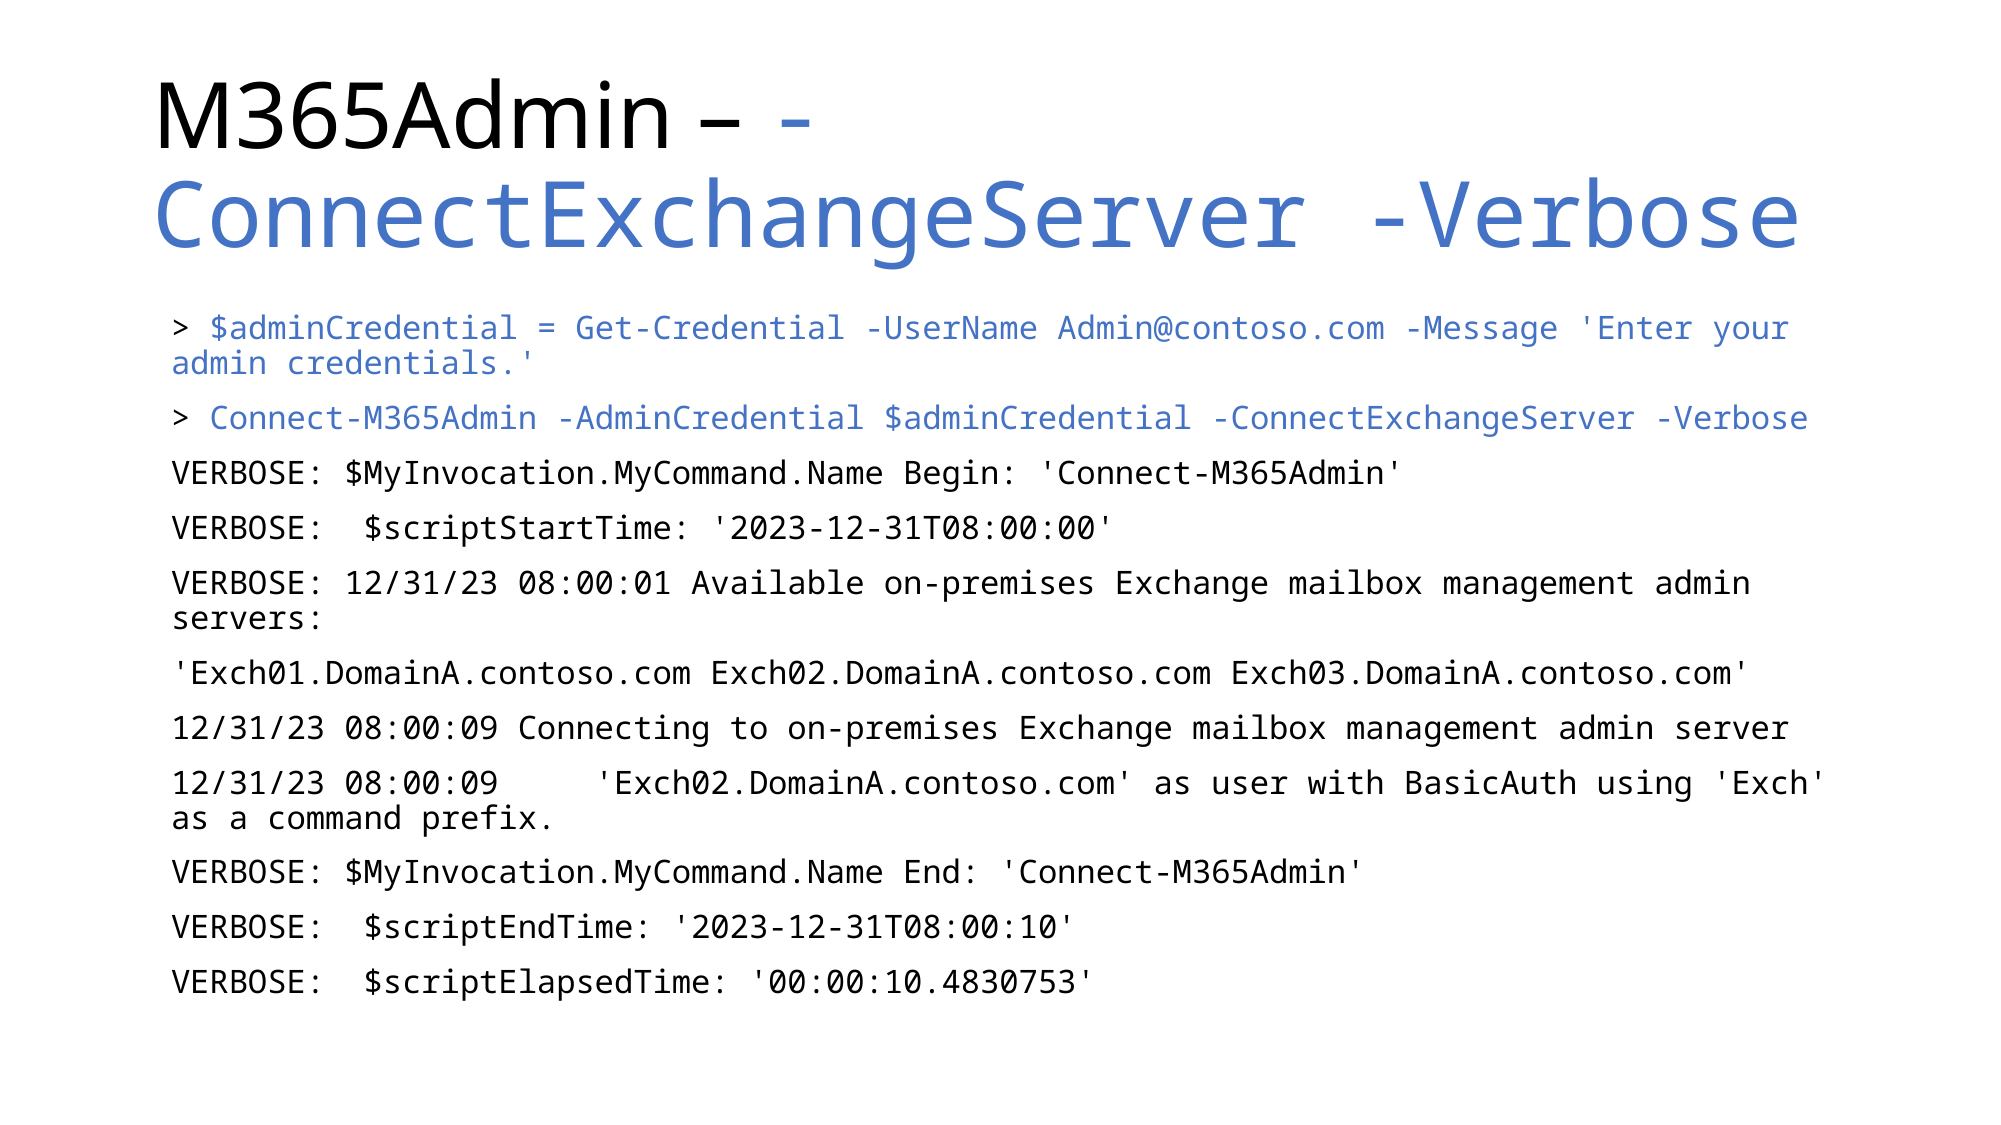

# M365Admin – -ConnectExchangeServer -Verbose
> $adminCredential = Get-Credential -UserName Admin@contoso.com -Message 'Enter your admin credentials.'
> Connect-M365Admin -AdminCredential $adminCredential -ConnectExchangeServer -Verbose
VERBOSE: $MyInvocation.MyCommand.Name Begin: 'Connect-M365Admin'
VERBOSE: $scriptStartTime: '2023-12-31T08:00:00'
VERBOSE: 12/31/23 08:00:01 Available on-premises Exchange mailbox management admin servers:
'Exch01.DomainA.contoso.com Exch02.DomainA.contoso.com Exch03.DomainA.contoso.com'
12/31/23 08:00:09 Connecting to on-premises Exchange mailbox management admin server
12/31/23 08:00:09 'Exch02.DomainA.contoso.com' as user with BasicAuth using 'Exch' as a command prefix.
VERBOSE: $MyInvocation.MyCommand.Name End: 'Connect-M365Admin'
VERBOSE: $scriptEndTime: '2023-12-31T08:00:10'
VERBOSE: $scriptElapsedTime: '00:00:10.4830753'